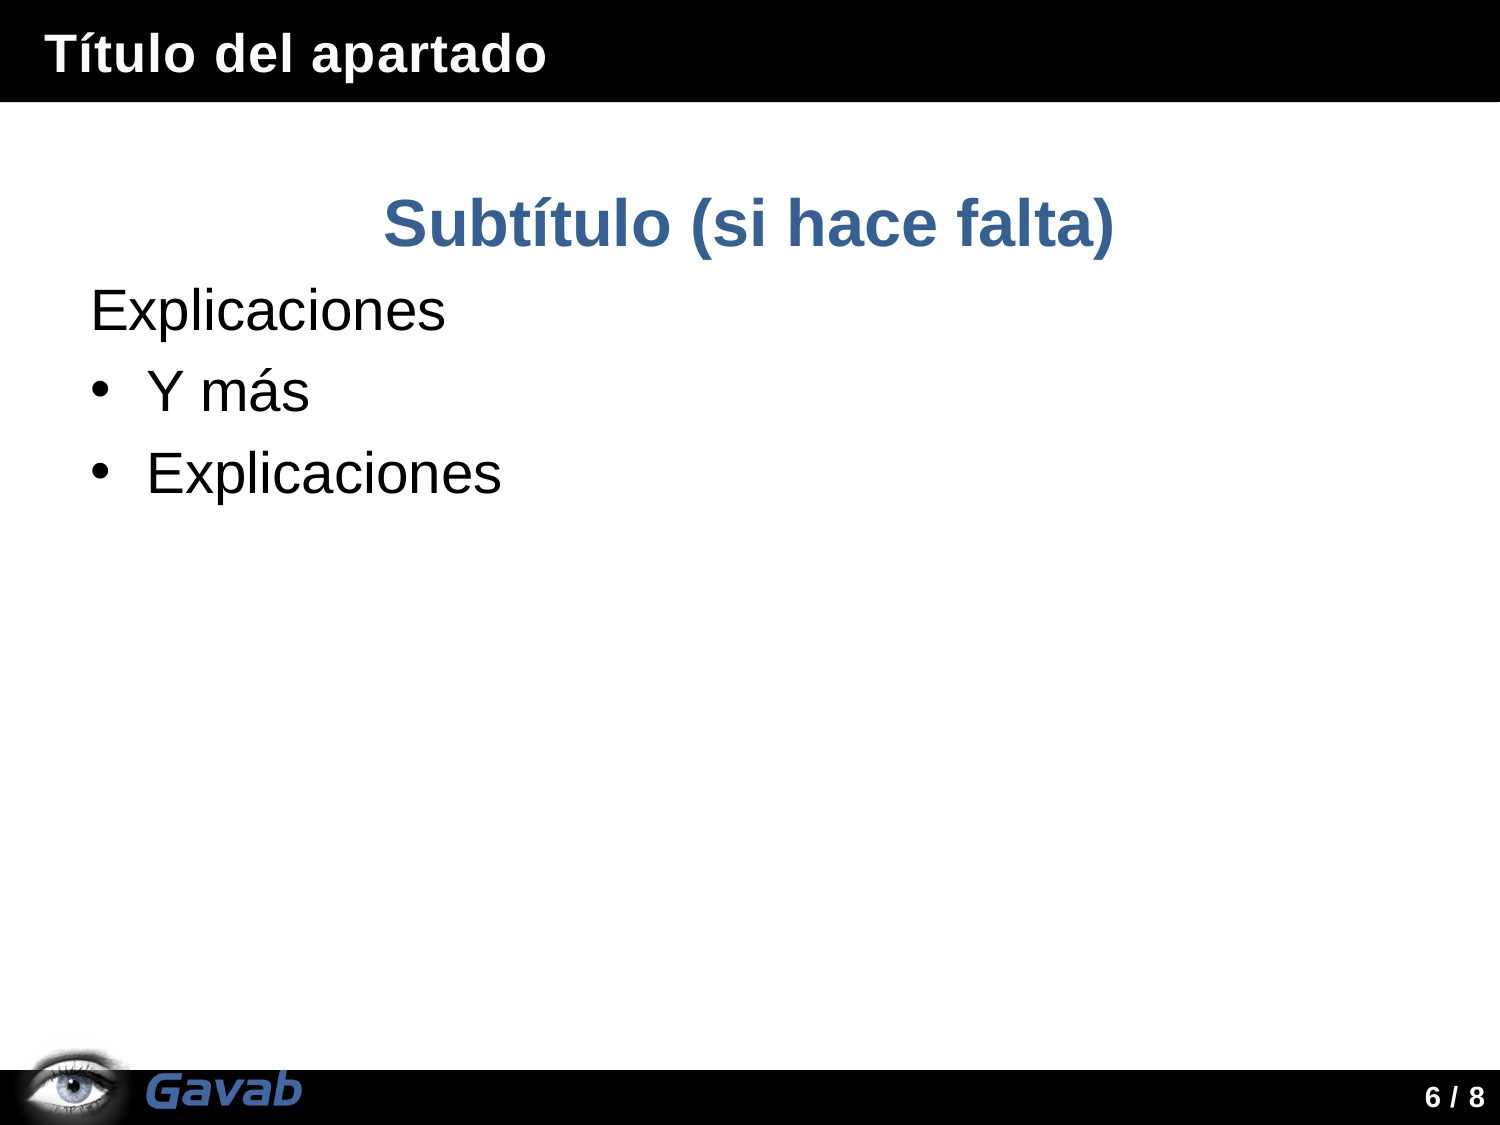

# Título del apartado
Subtítulo (si hace falta)
Explicaciones
Y más
Explicaciones